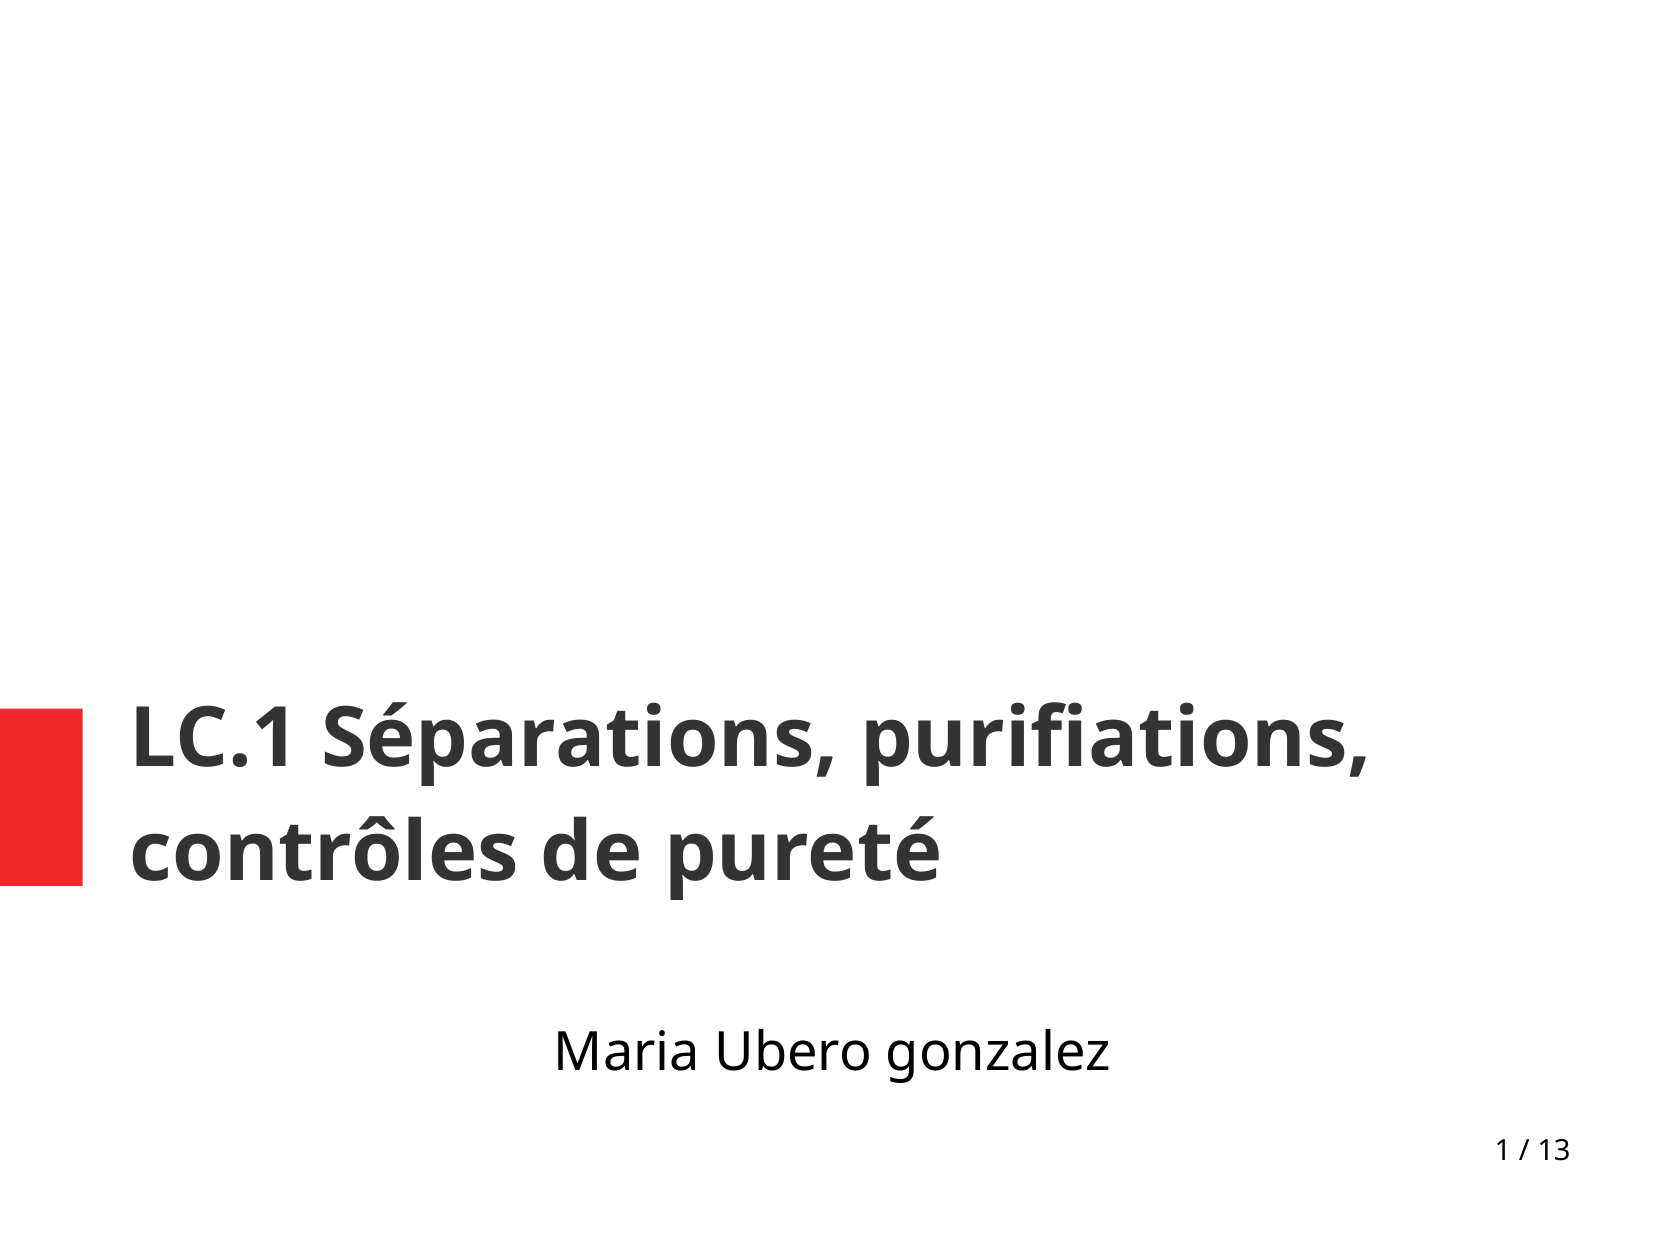

# LC.1 Séparations, purifiations, contrôles de pureté
Maria Ubero gonzalez
1